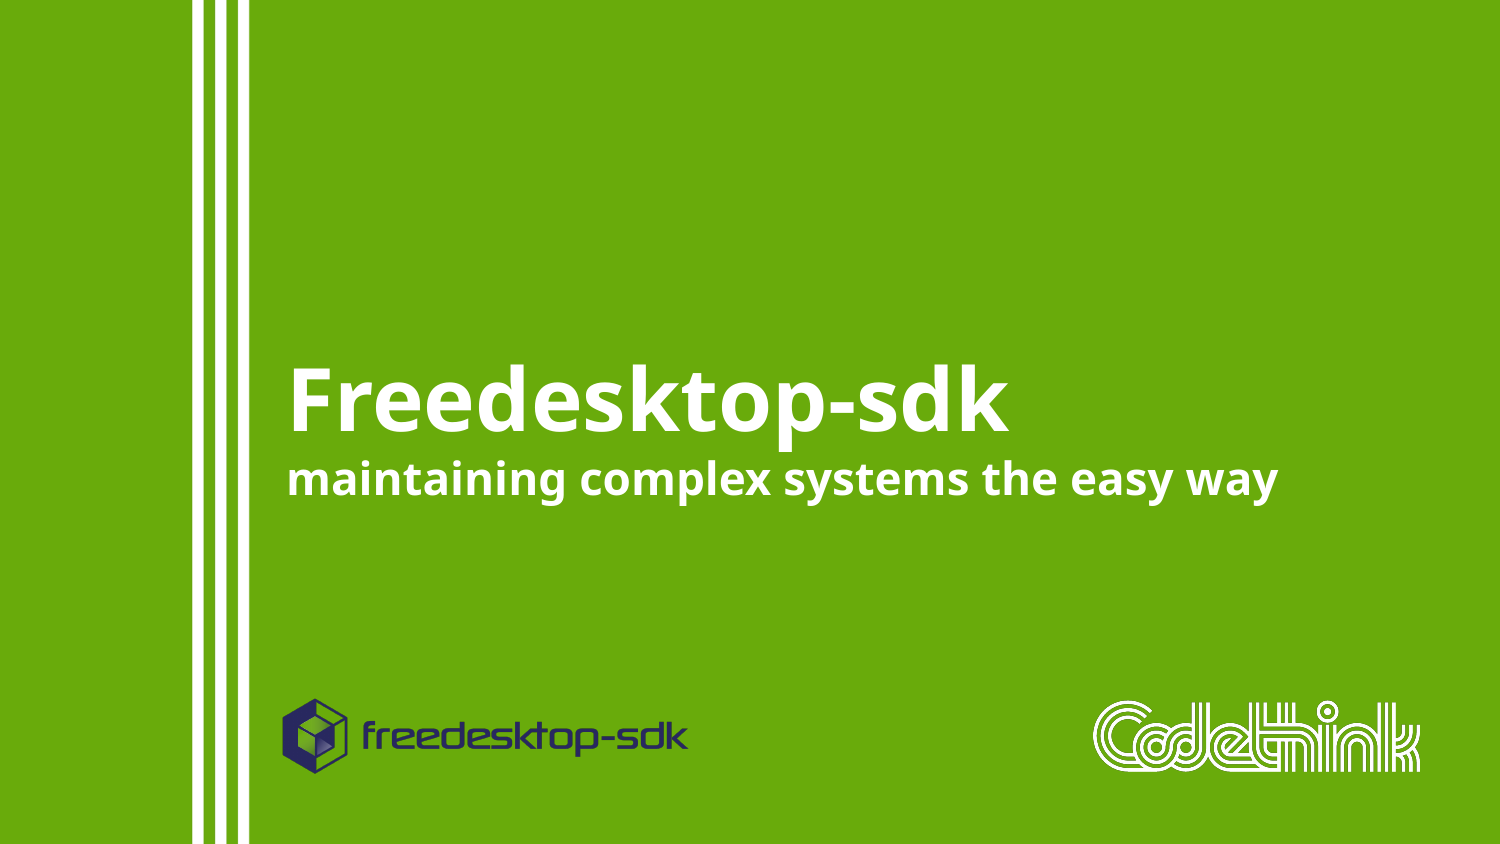

# Freedesktop-sdk maintaining complex systems the easy way